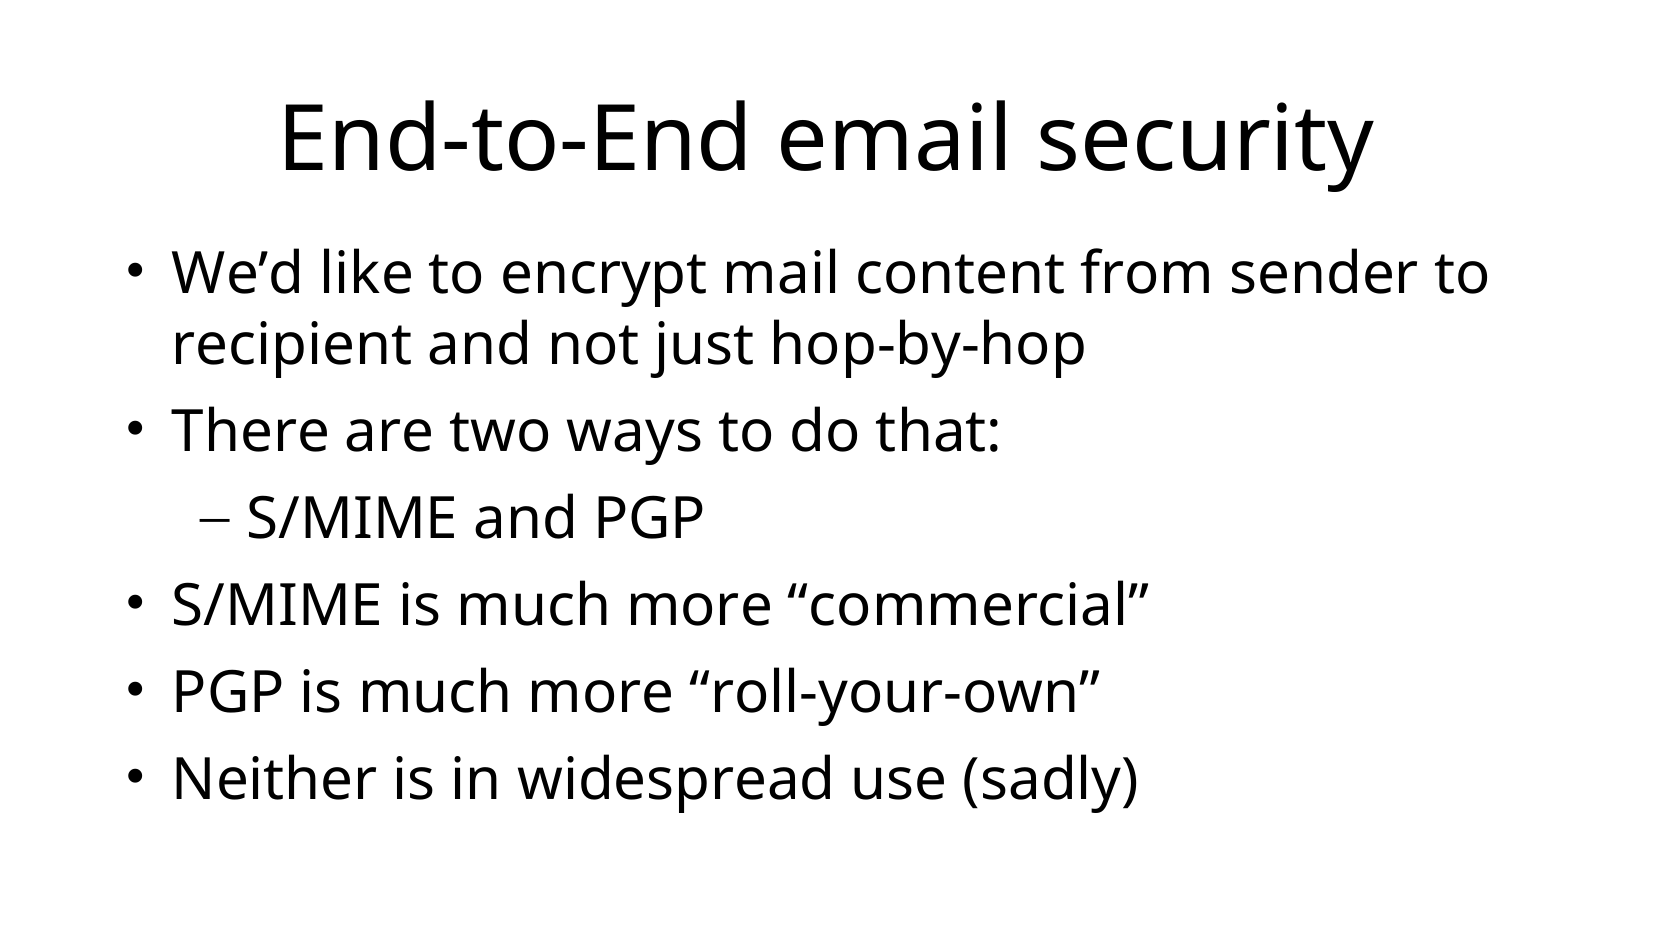

End-to-End email security
We’d like to encrypt mail content from sender to recipient and not just hop-by-hop
There are two ways to do that:
S/MIME and PGP
S/MIME is much more “commercial”
PGP is much more “roll-your-own”
Neither is in widespread use (sadly)